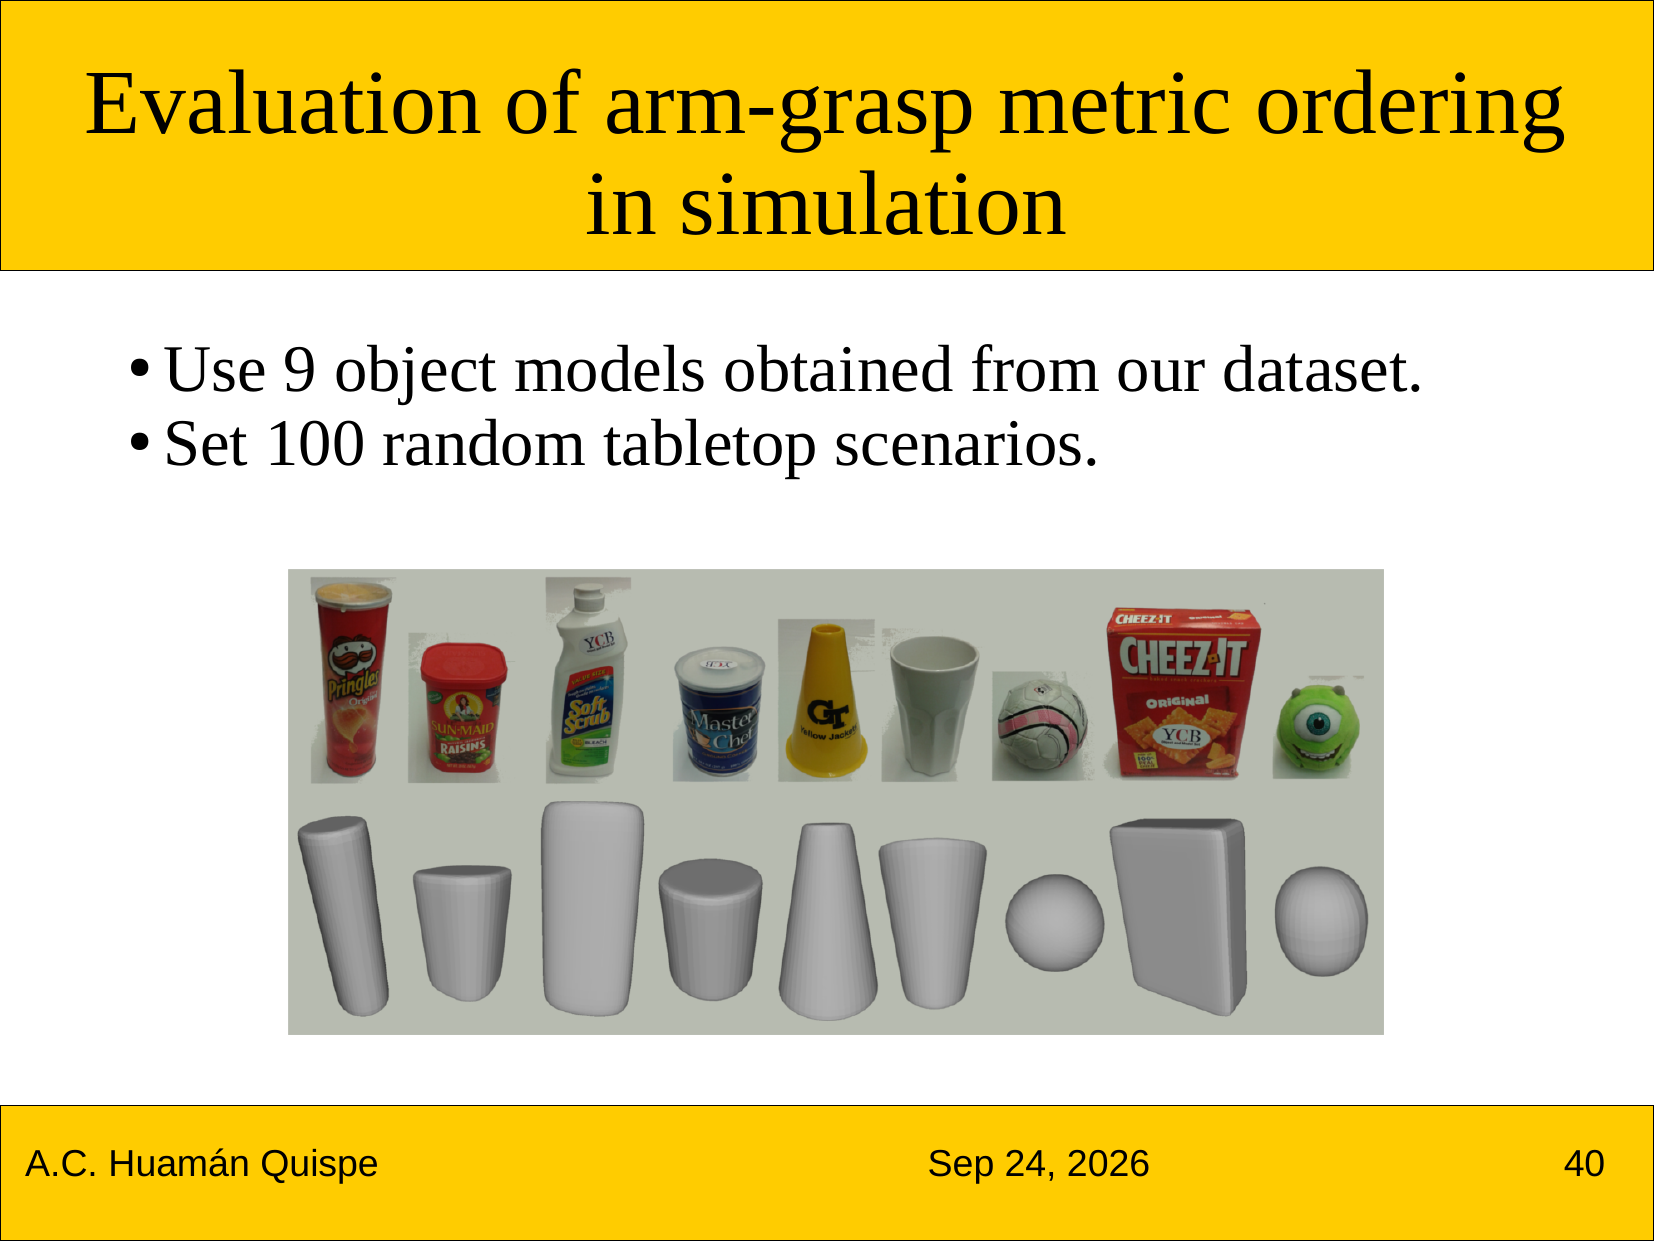

# Evaluation of arm-grasp metric ordering in simulation
Use 9 object models obtained from our dataset.
Set 100 random tabletop scenarios.